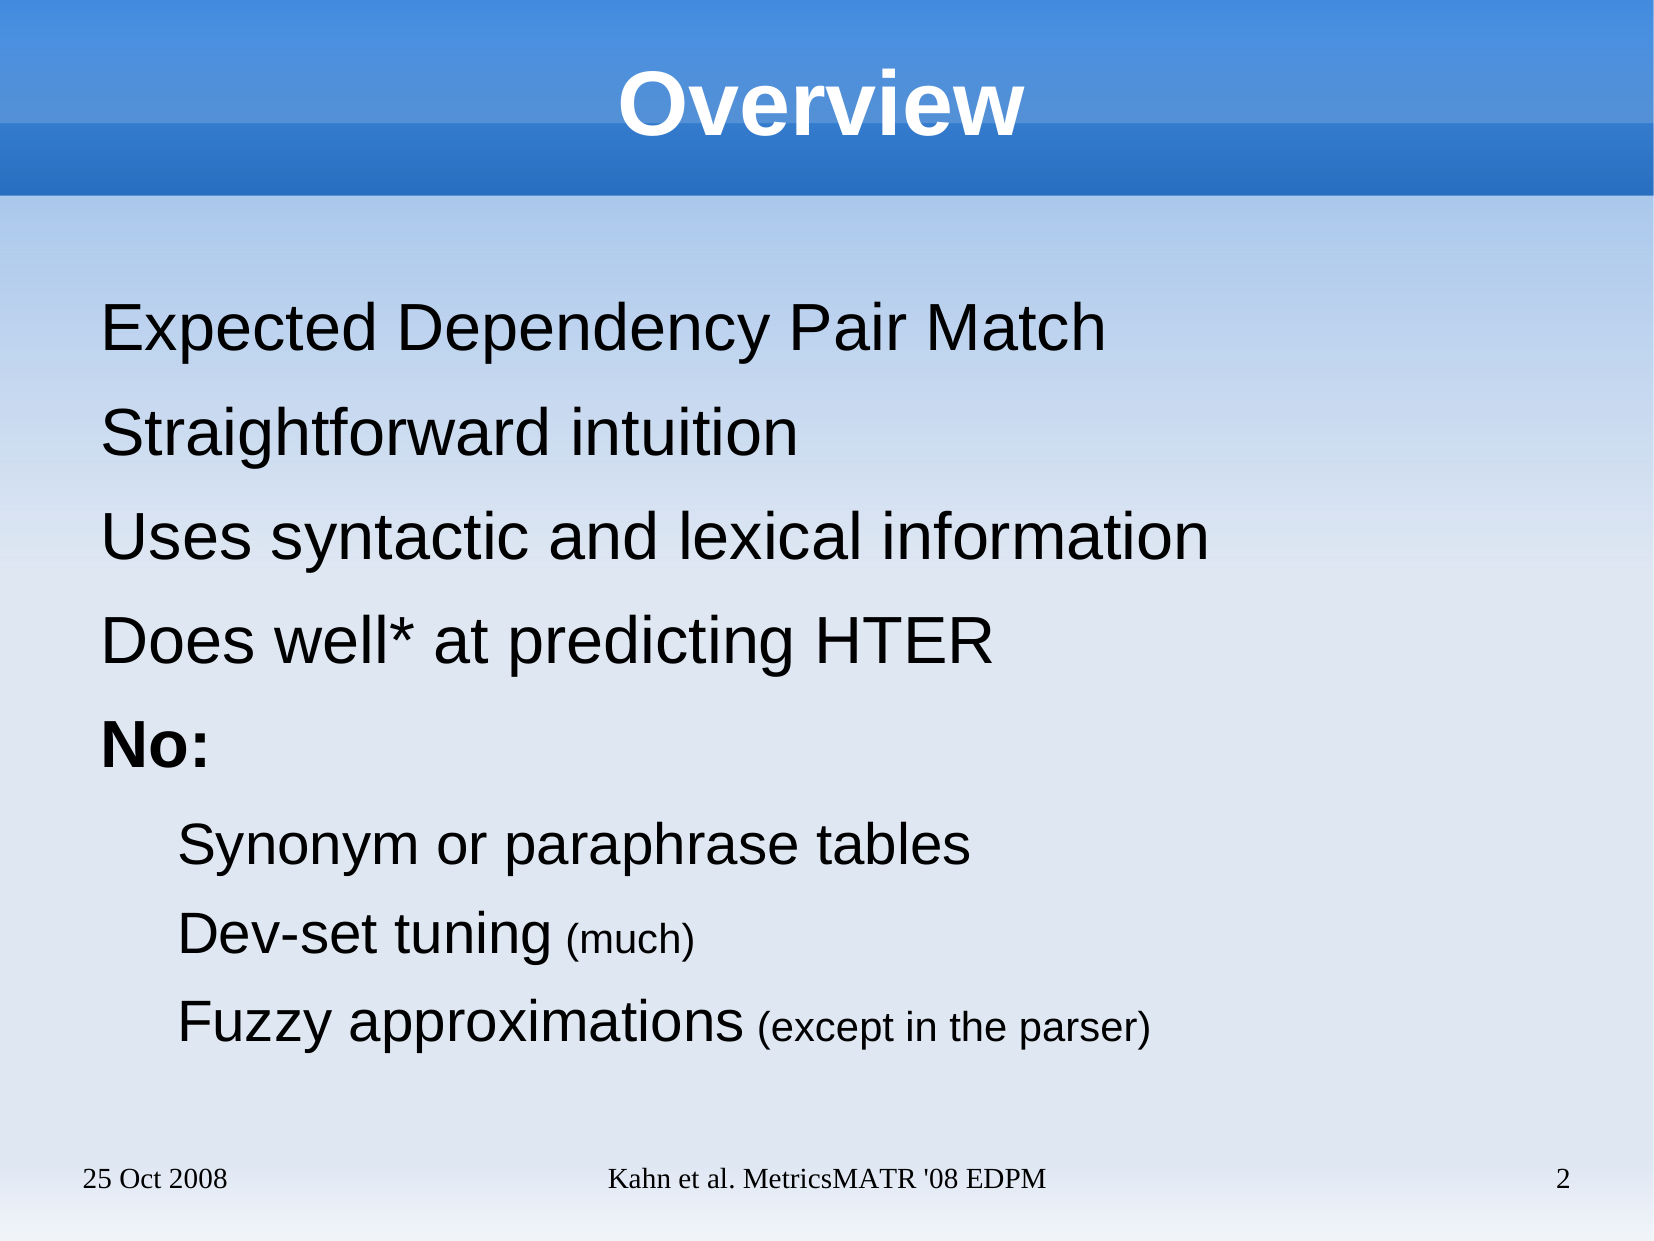

# Overview
Expected Dependency Pair Match
Straightforward intuition
Uses syntactic and lexical information
Does well* at predicting HTER
No:
Synonym or paraphrase tables
Dev-set tuning (much)
Fuzzy approximations (except in the parser)
25 Oct 2008
Kahn et al. MetricsMATR '08 EDPM
2